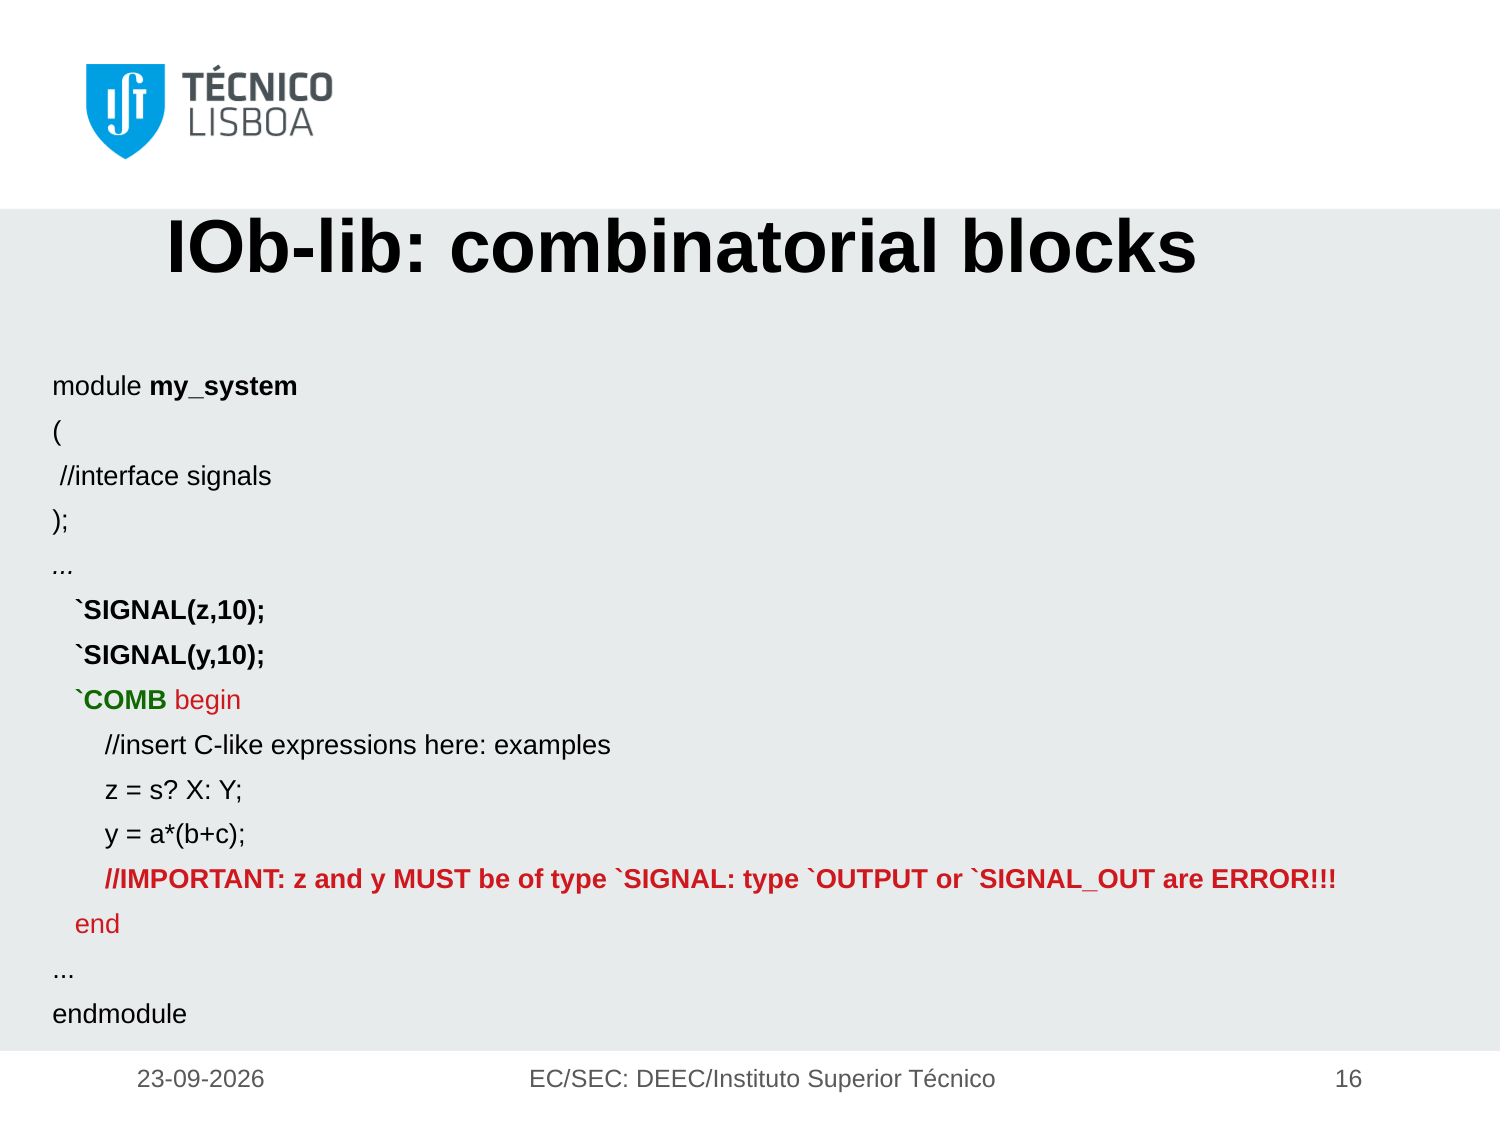

# IOb-lib: combinatorial blocks
module my_system
(
 //interface signals
);
...
 `SIGNAL(z,10);
 `SIGNAL(y,10);
 `COMB begin
 //insert C-like expressions here: examples
 z = s? X: Y;
 y = a*(b+c);
 //IMPORTANT: z and y MUST be of type `SIGNAL: type `OUTPUT or `SIGNAL_OUT are ERROR!!!
 end
...
endmodule
EC/SEC: DEEC/Instituto Superior Técnico